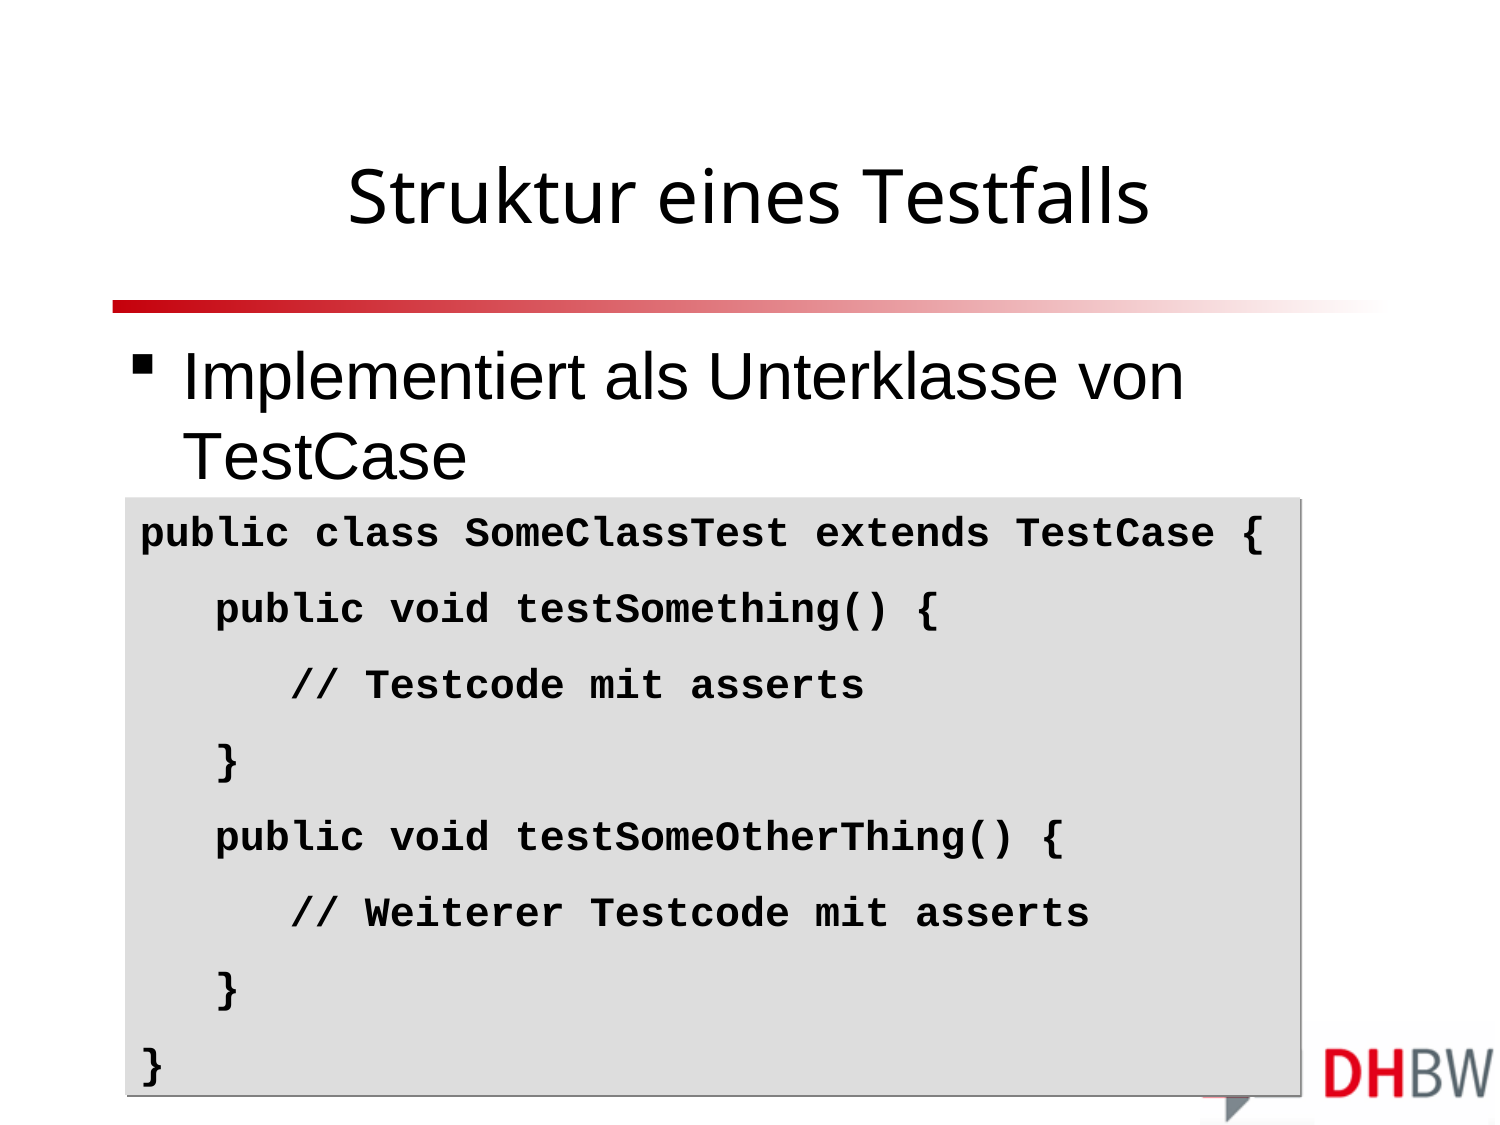

# Struktur eines Testfalls
Implementiert als Unterklasse von TestCase
public class SomeClassTest extends TestCase {
 public void testSomething() {
 // Testcode mit asserts
 }
 public void testSomeOtherThing() {
 // Weiterer Testcode mit asserts
 }
}